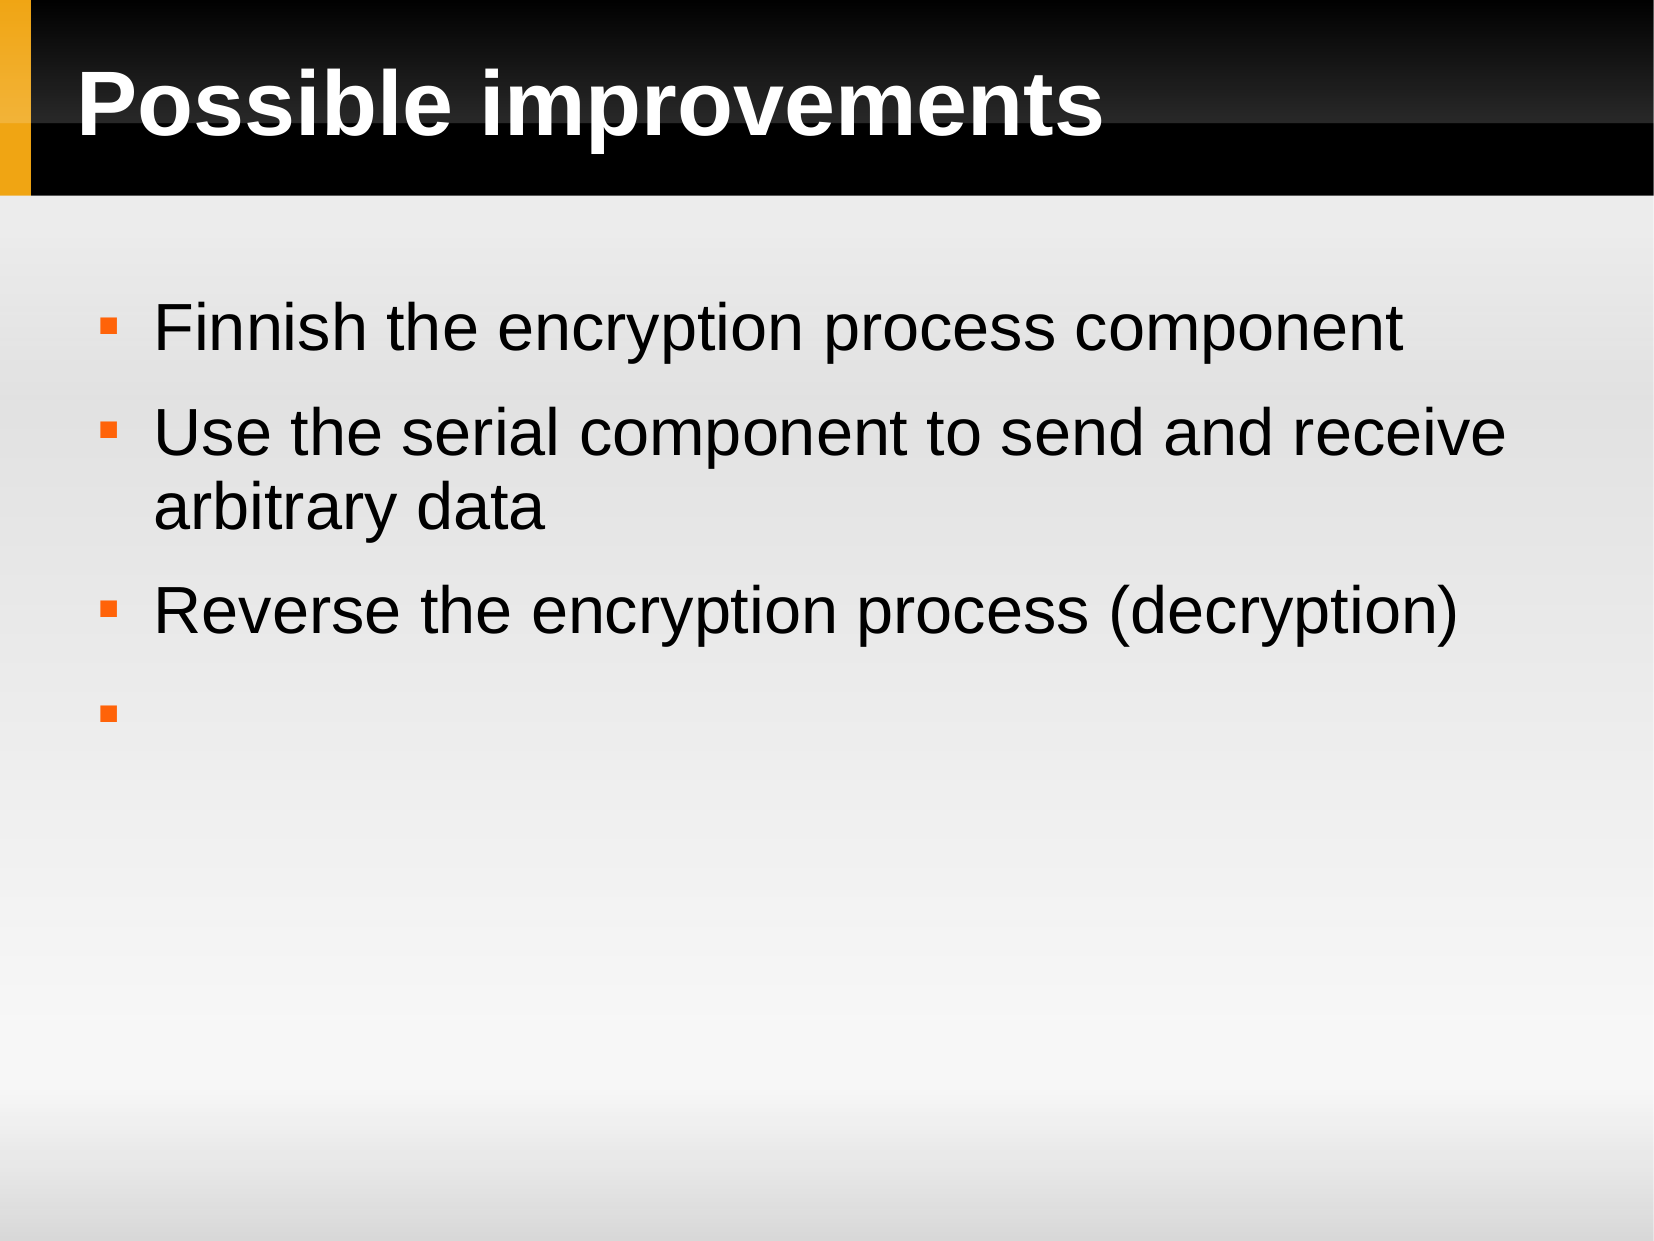

# Possible improvements
Finnish the encryption process component
Use the serial component to send and receive arbitrary data
Reverse the encryption process (decryption)